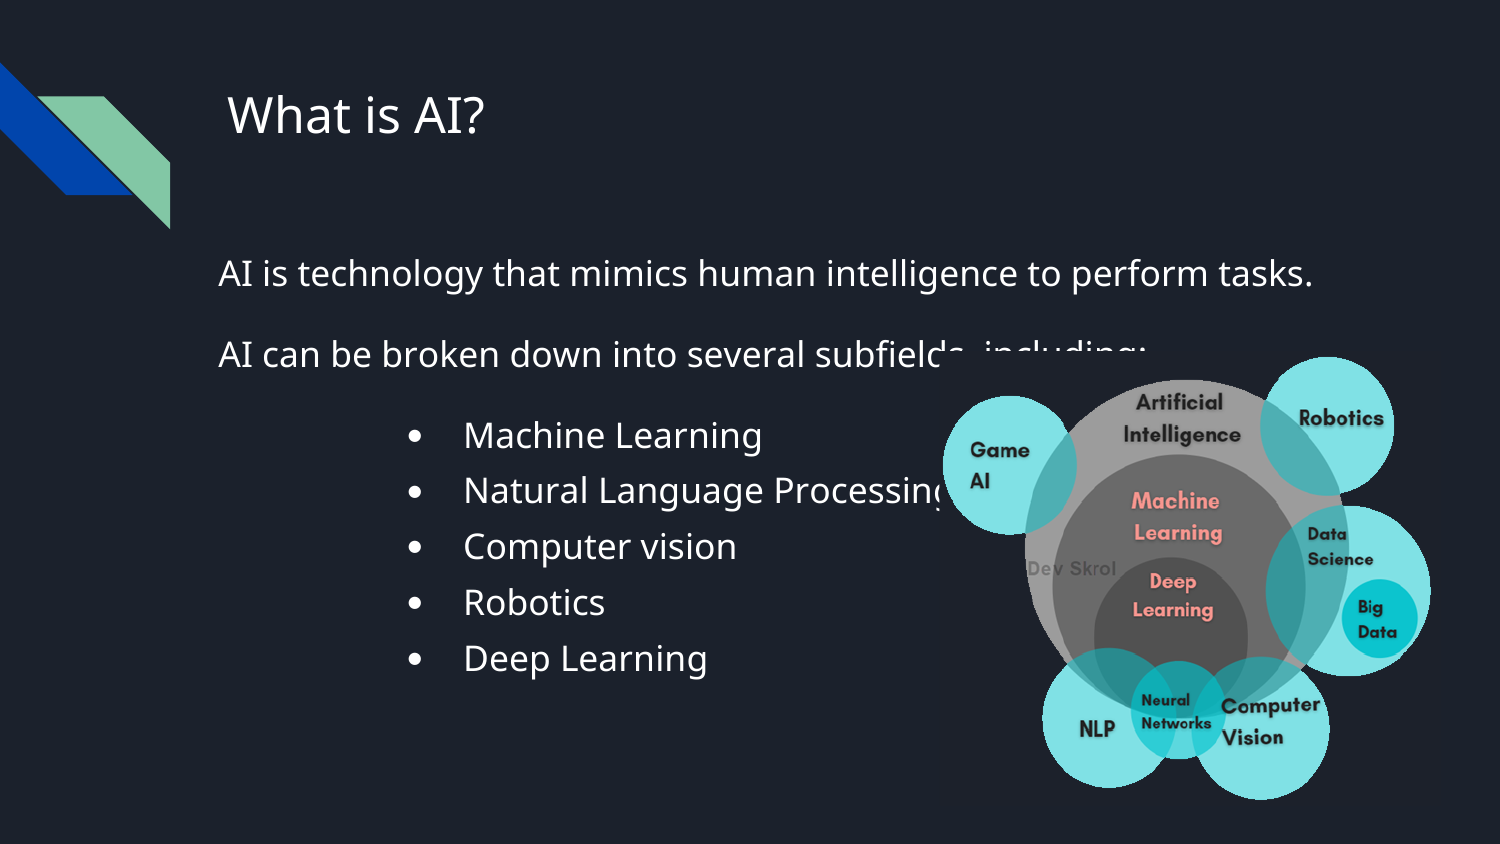

# What is AI?
AI is technology that mimics human intelligence to perform tasks.
AI can be broken down into several subfields, including:
Machine Learning
Natural Language Processing(NLP)
Computer vision
Robotics
Deep Learning